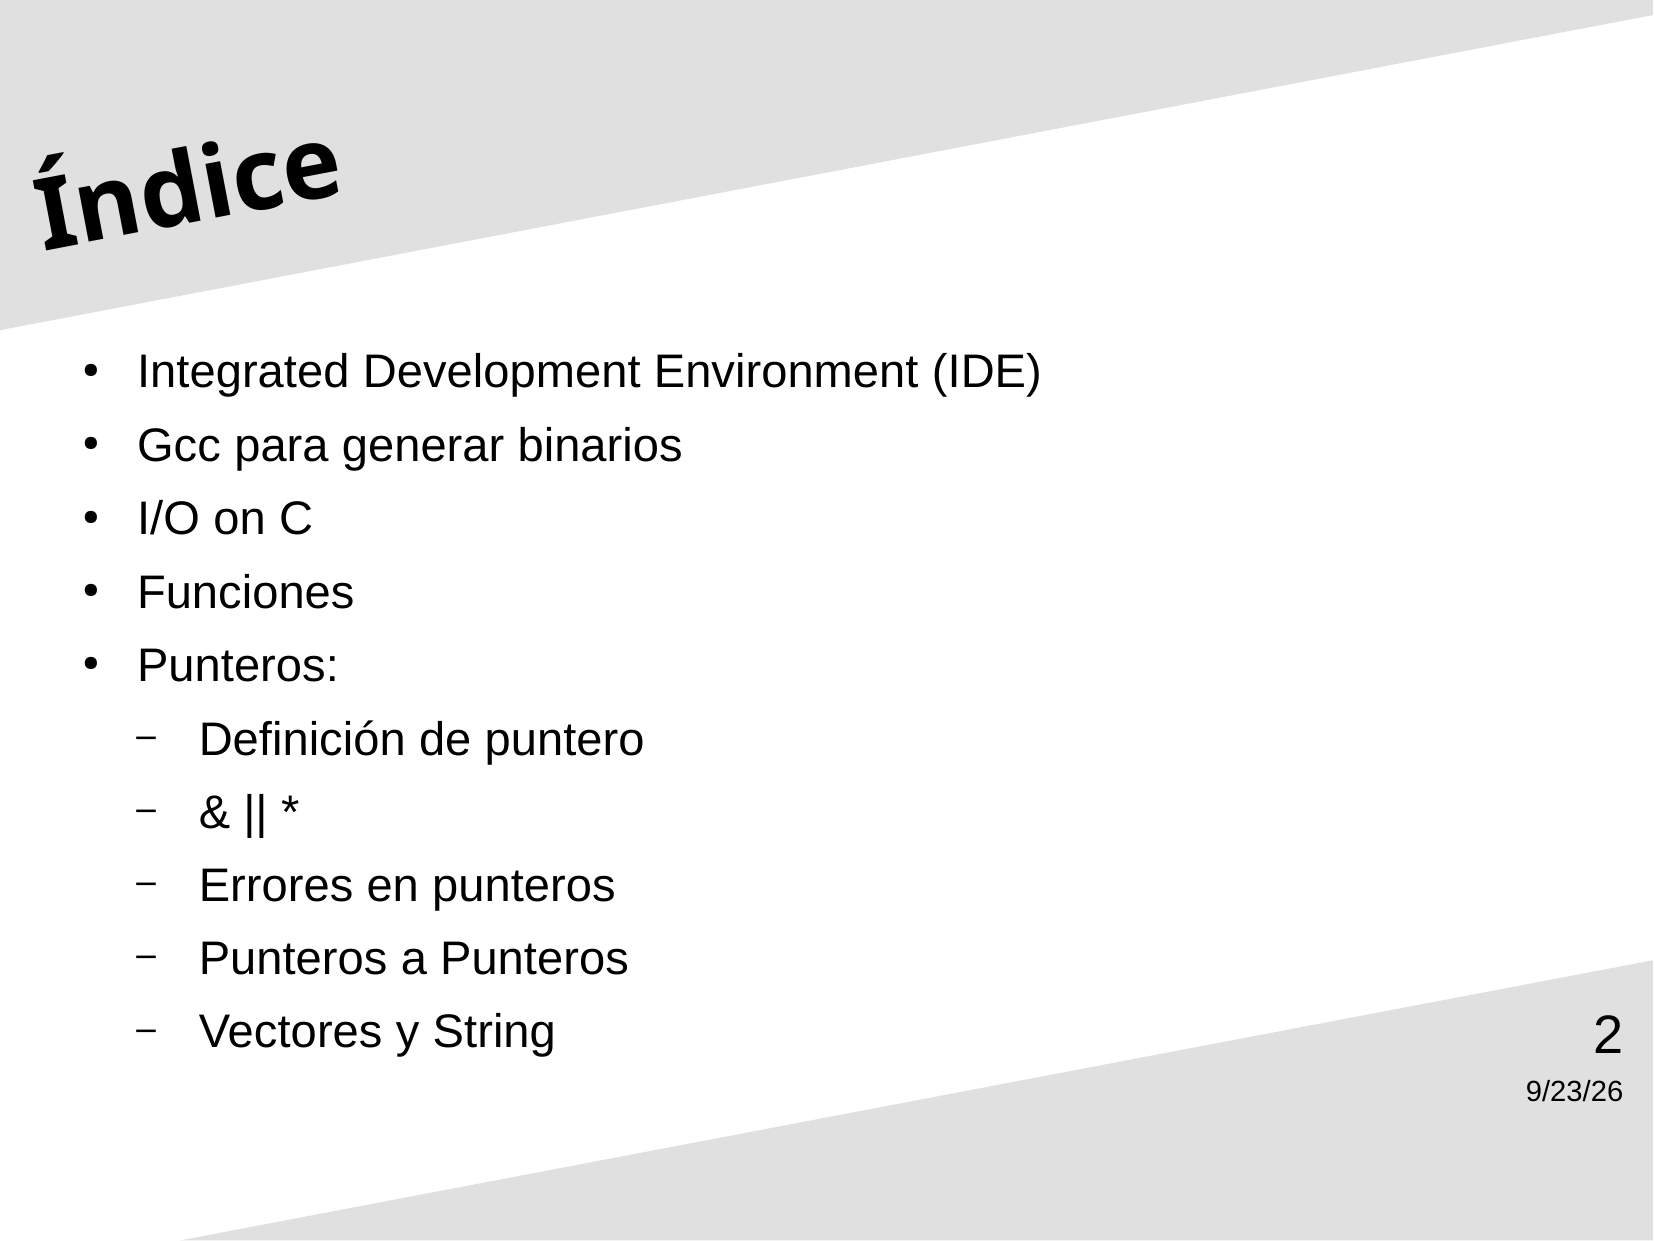

# Índice
Integrated Development Environment (IDE)
Gcc para generar binarios
I/O on C
Funciones
Punteros:
Definición de puntero
& || *
Errores en punteros
Punteros a Punteros
Vectores y String
2